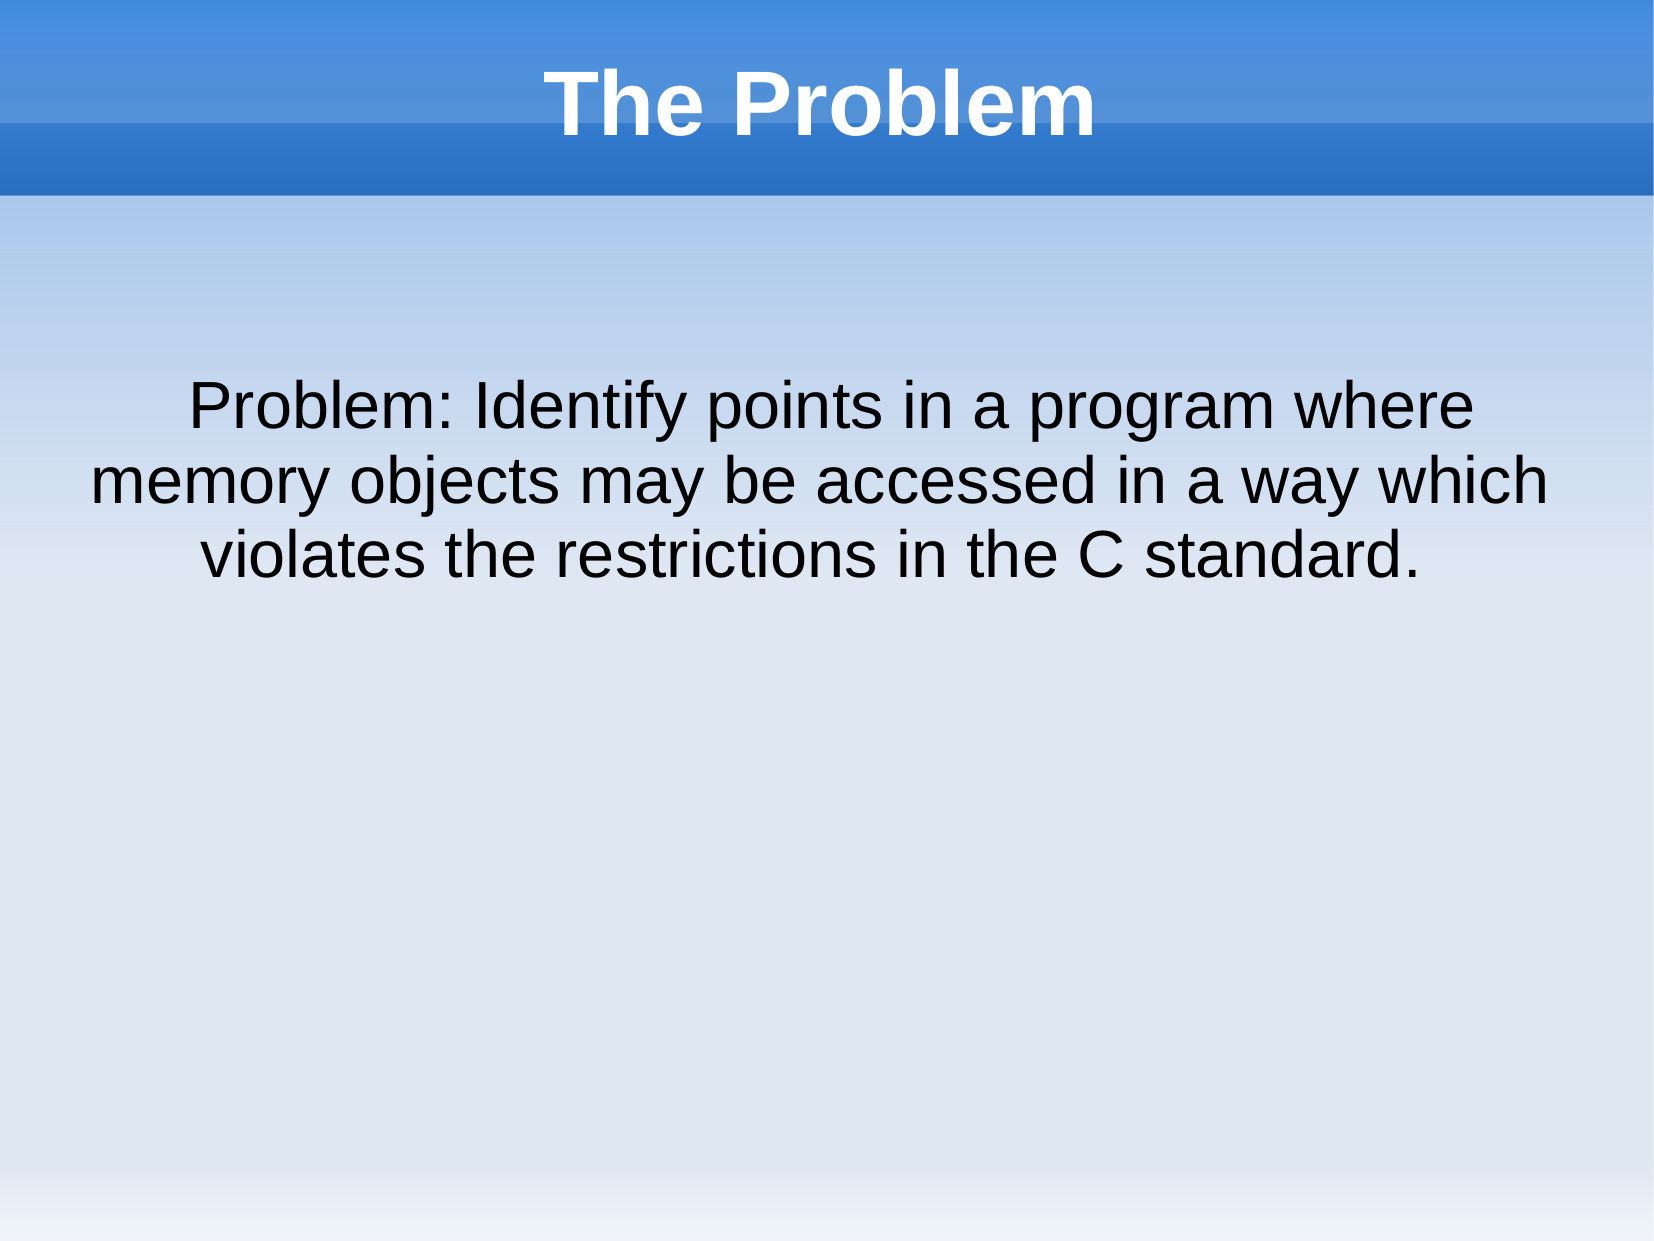

# The Problem
Problem: Identify points in a program where memory objects may be accessed in a way which violates the restrictions in the C standard.